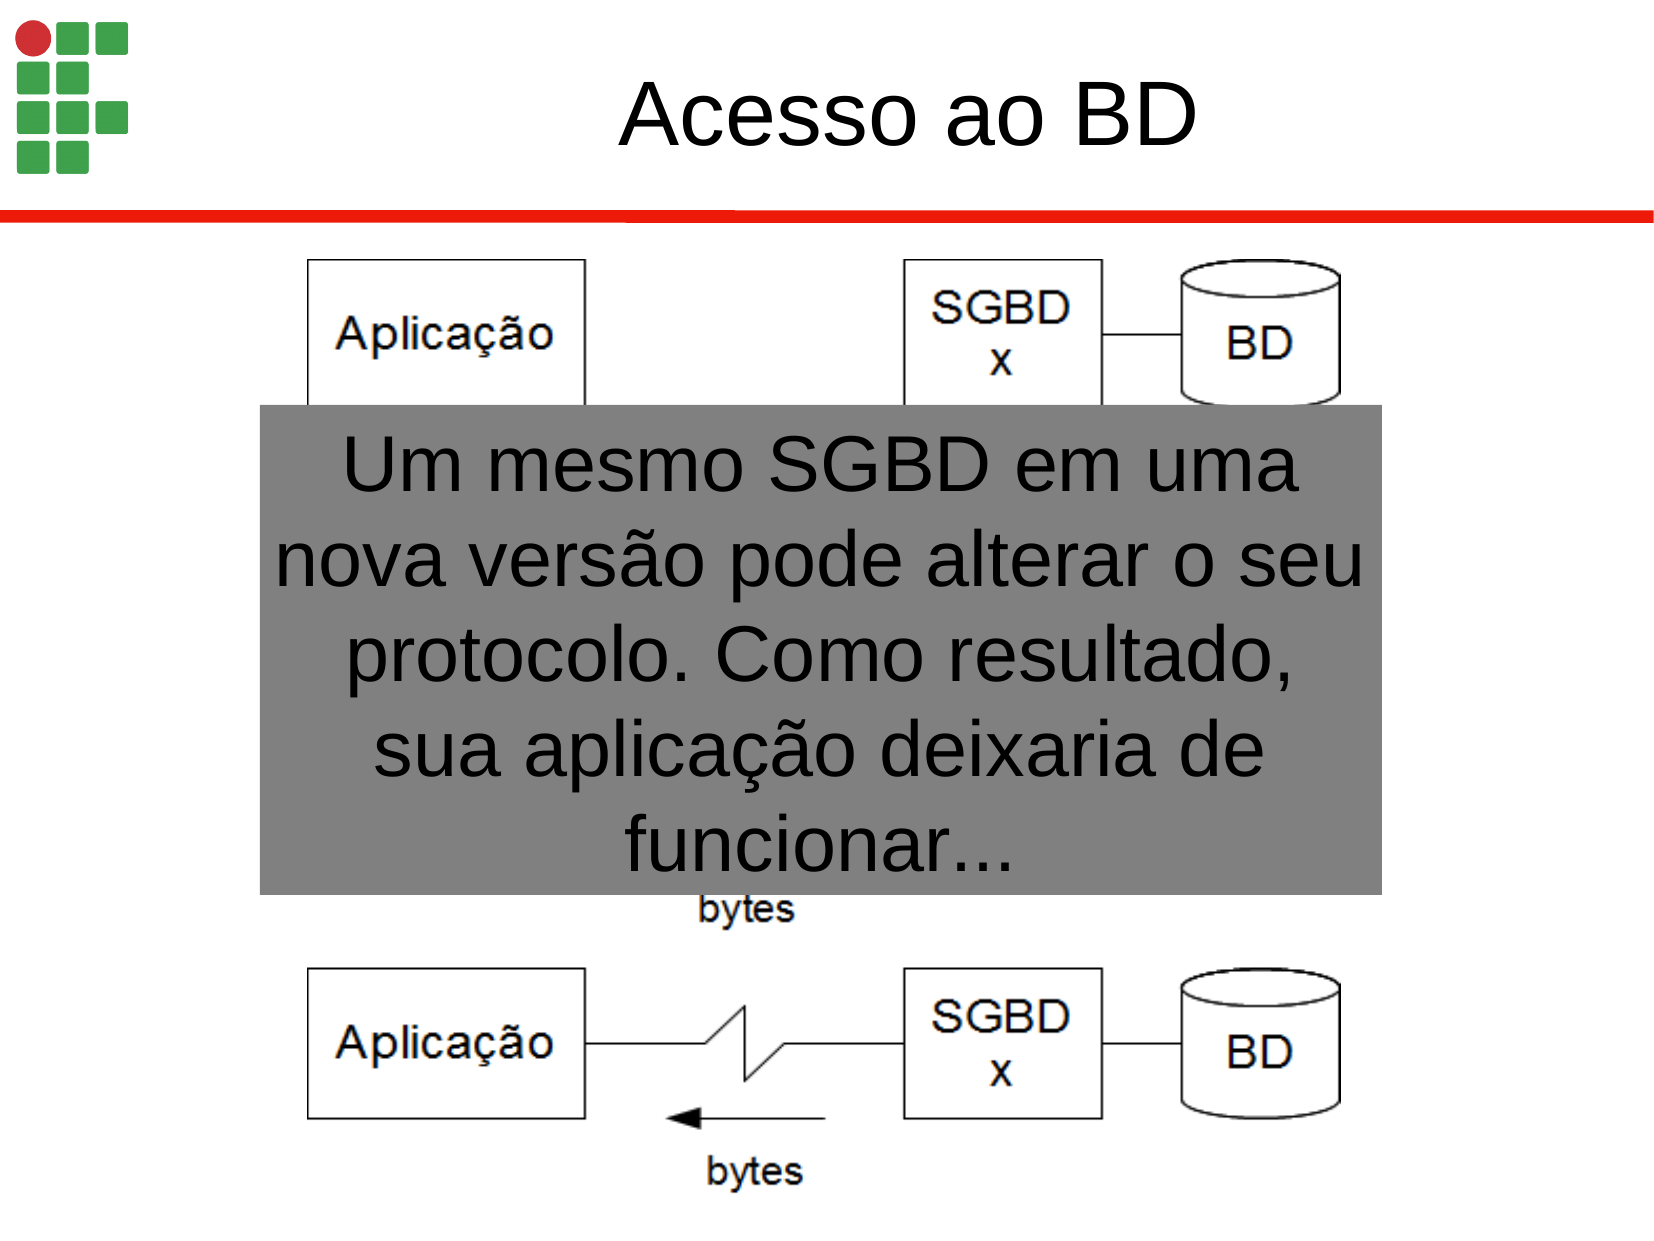

Acesso ao BD
Um mesmo SGBD em uma nova versão pode alterar o seu protocolo. Como resultado, sua aplicação deixaria de funcionar...